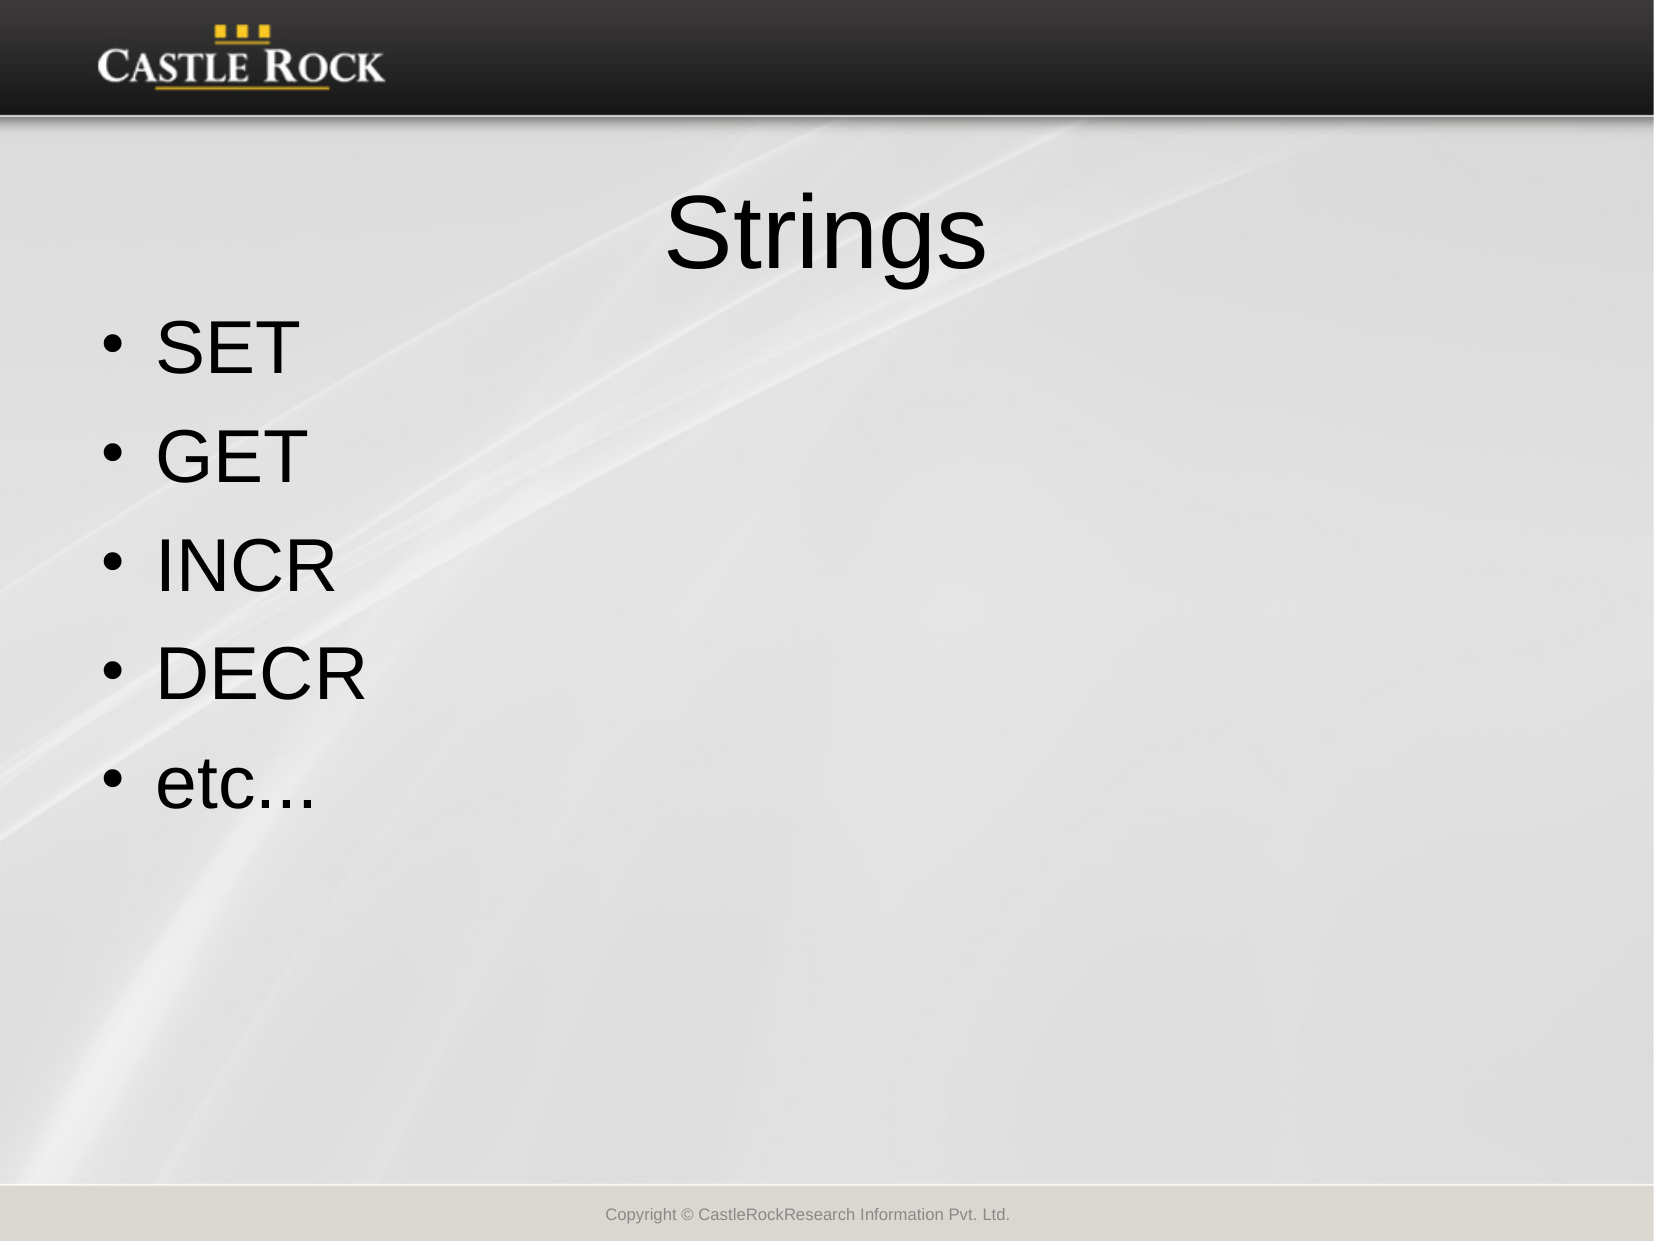

# Strings
SET
GET
INCR
DECR
etc...